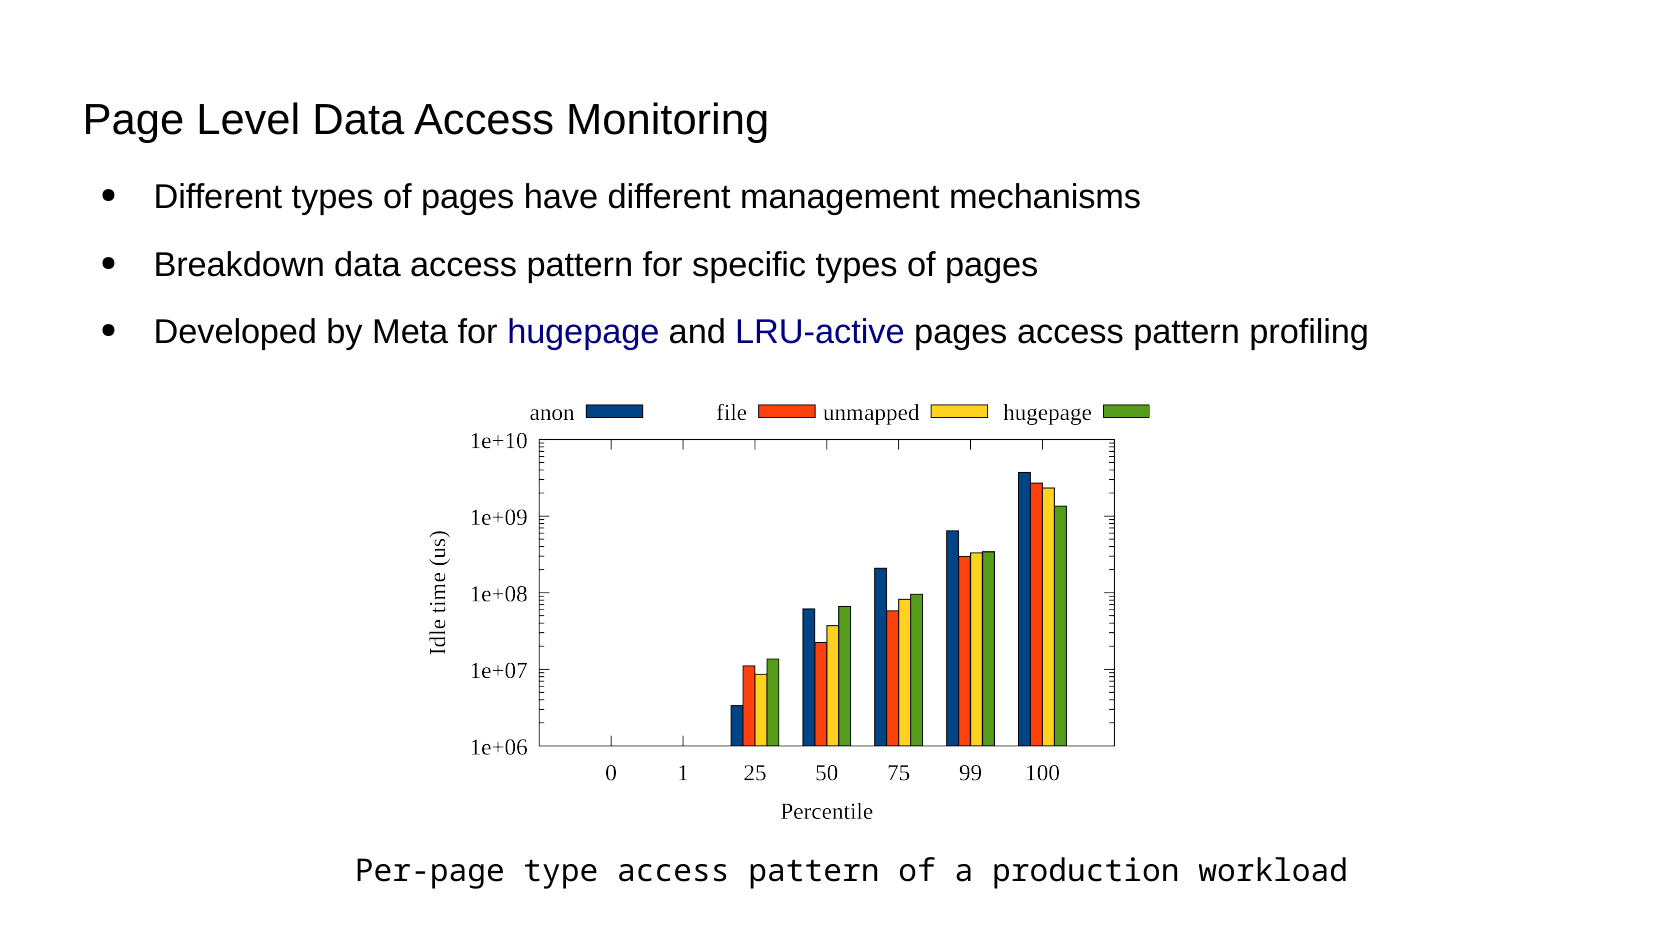

# Page Level Data Access Monitoring
Different types of pages have different management mechanisms
Breakdown data access pattern for specific types of pages
Developed by Meta for hugepage and LRU-active pages access pattern profiling
Per-page type access pattern of a production workload